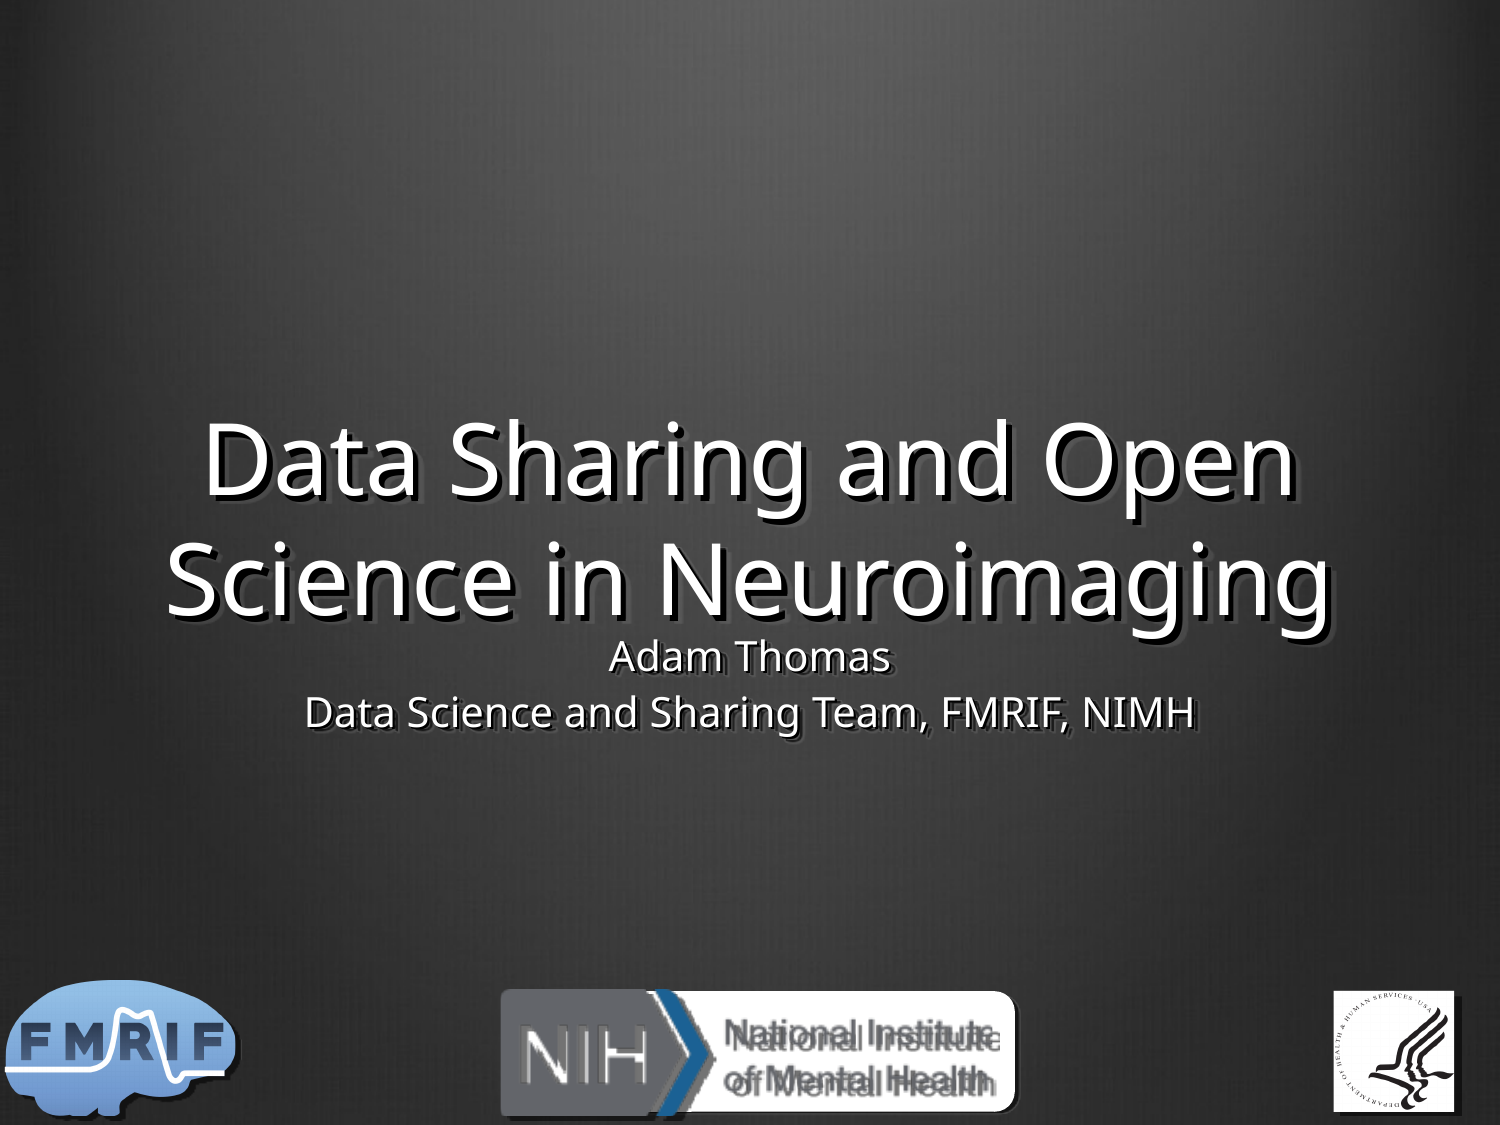

# Data Sharing and Open Science in Neuroimaging
Adam Thomas
Data Science and Sharing Team, FMRIF, NIMH